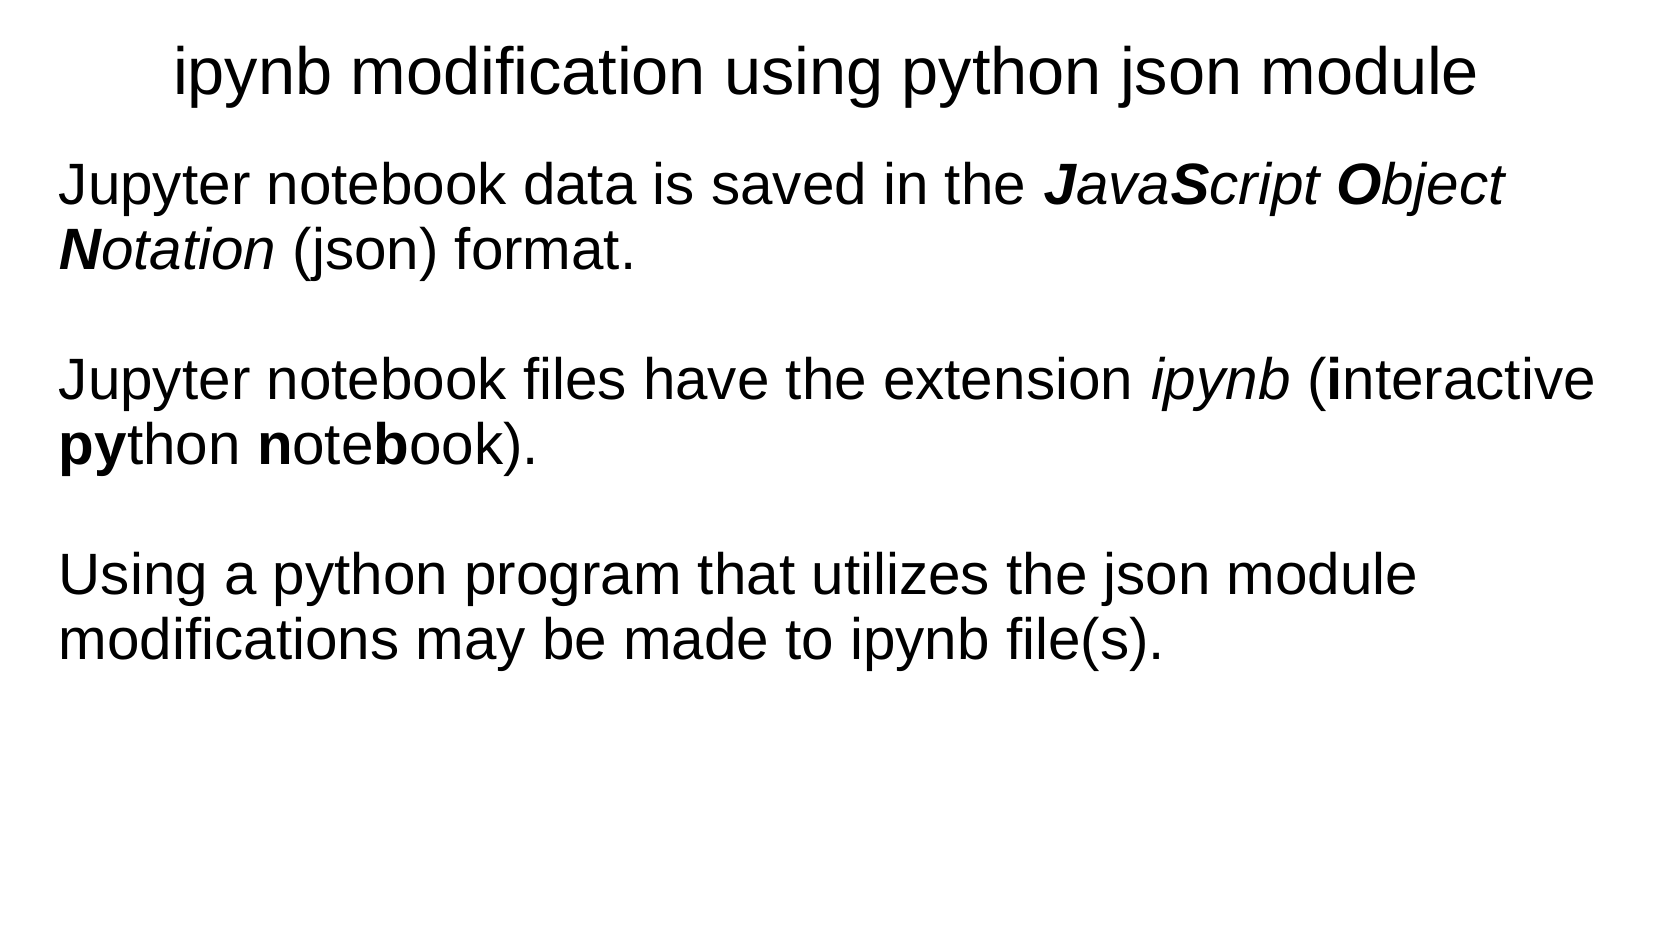

# ipynb modification using python json module
Jupyter notebook data is saved in the JavaScript Object Notation (json) format.
Jupyter notebook files have the extension ipynb (interactive python notebook).
Using a python program that utilizes the json module modifications may be made to ipynb file(s).